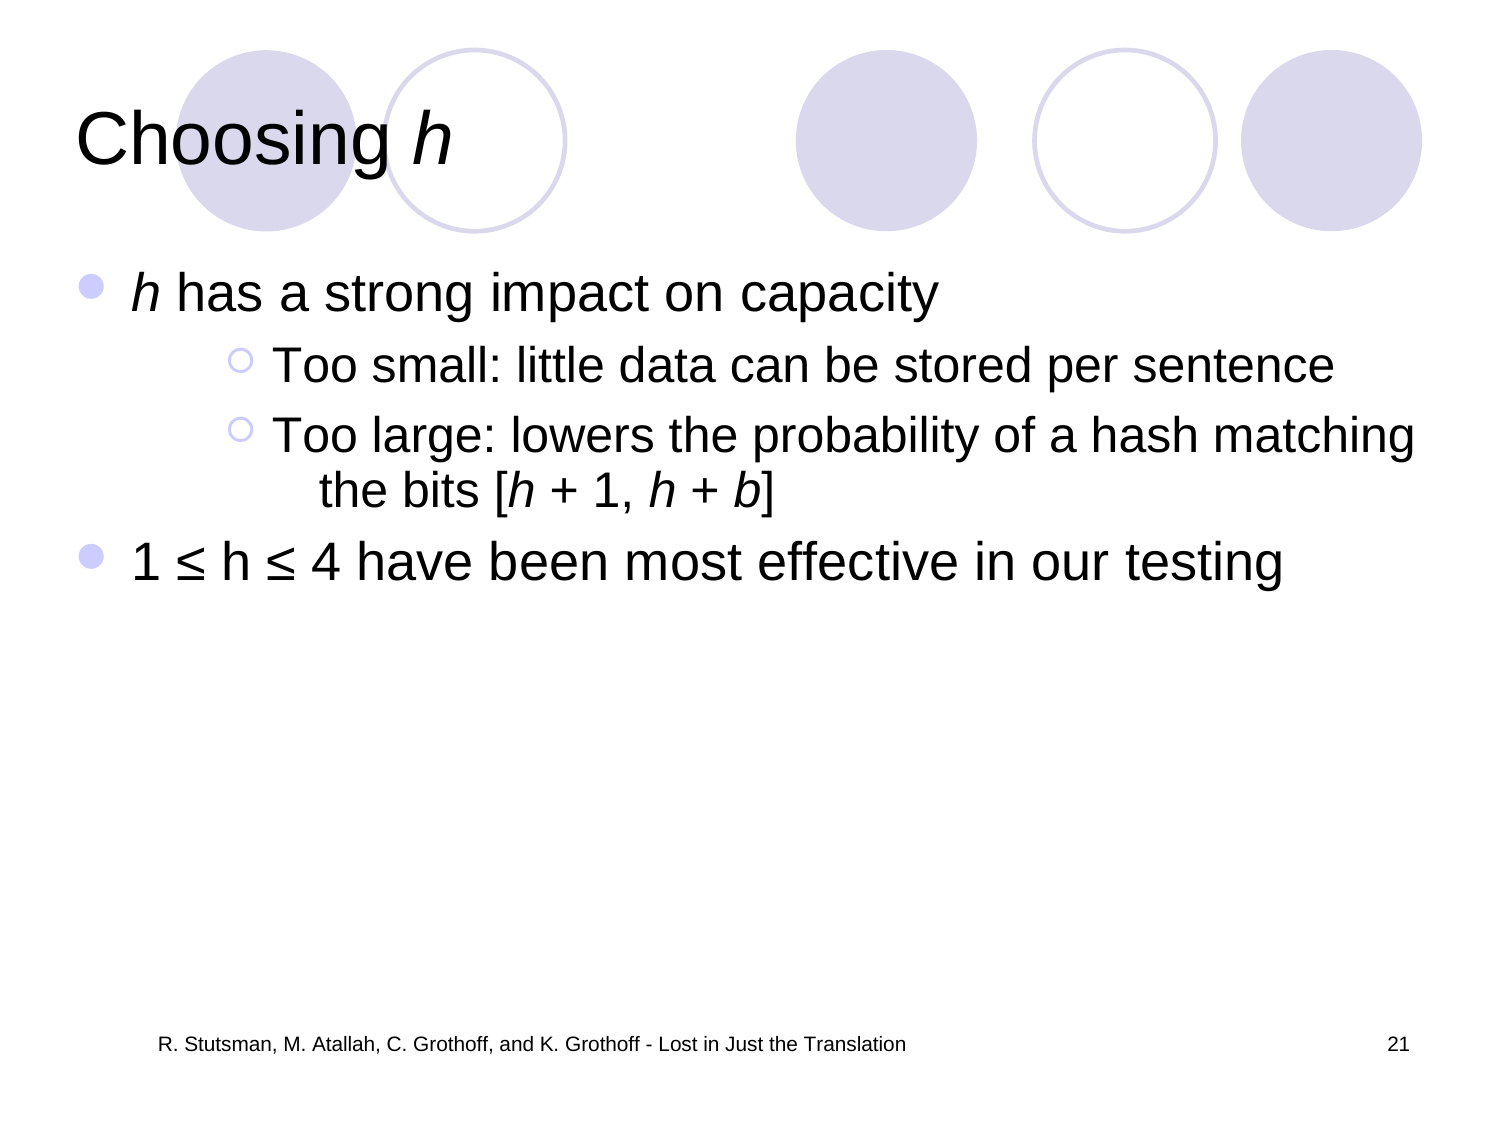

# Choosing h
h has a strong impact on capacity
Too small: little data can be stored per sentence
Too large: lowers the probability of a hash matching the bits [h + 1, h + b]
1 ≤ h ≤ 4 have been most effective in our testing
R. Stutsman, M. Atallah, C. Grothoff, and K. Grothoff - Lost in Just the Translation
21